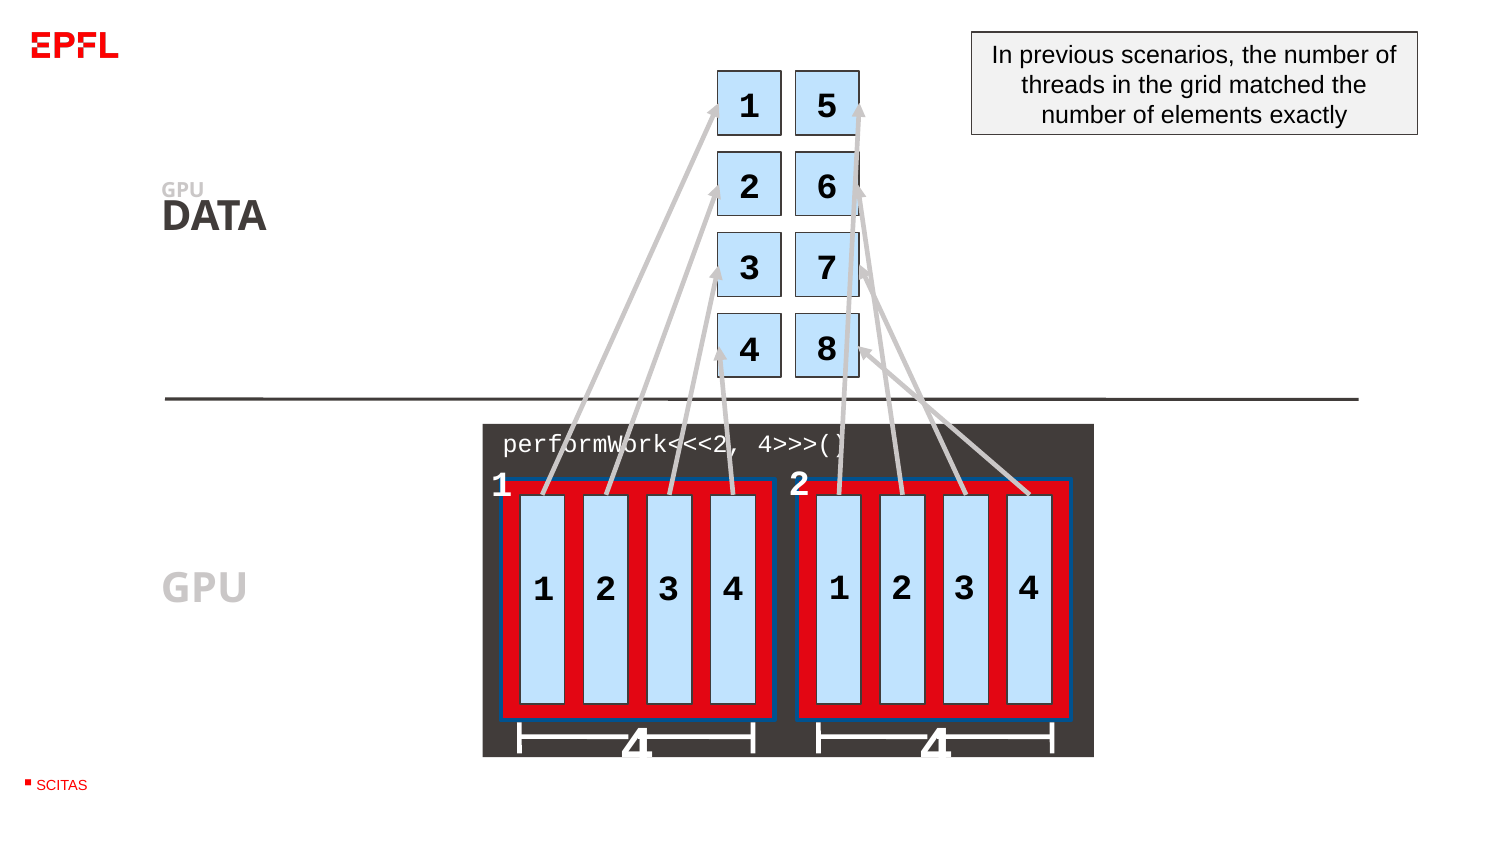

In previous scenarios, the number of threads in the grid matched the number of elements exactly
5
6
7
8
1
2
3
4
GPU
DATA
performWork<<<2, 4>>>()
2
1
1
2
3
4
1
2
3
4
GPU
4
4